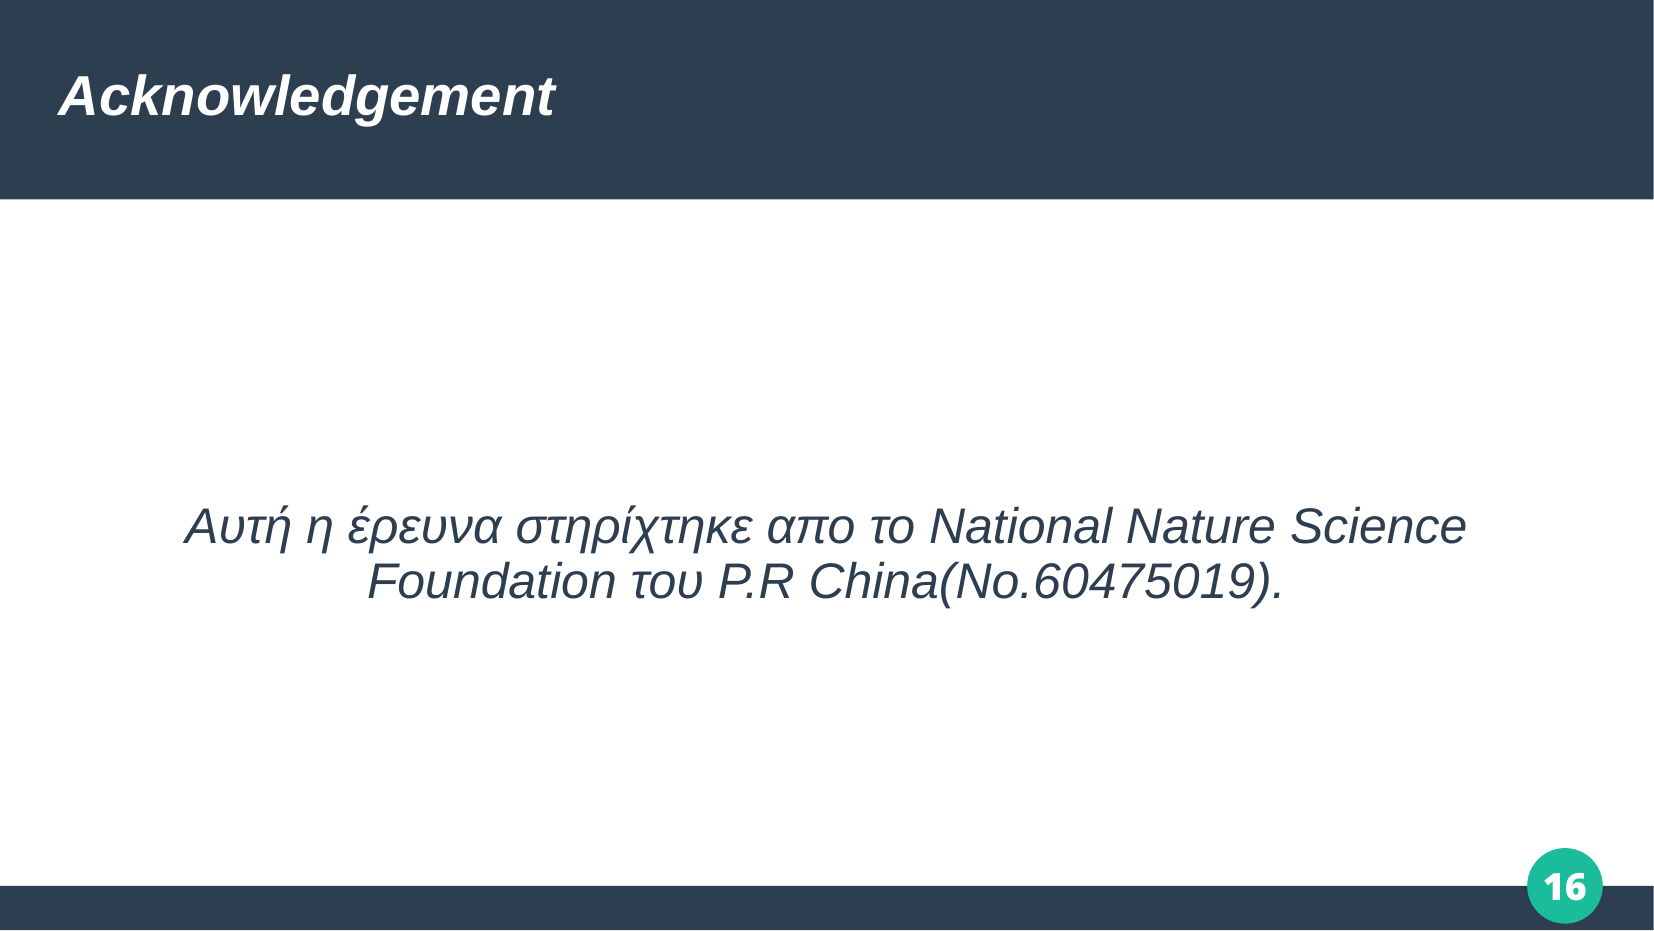

# Acknowledgement
Αυτή η έρευνα στηρίχτηκε απο το National Nature Science Foundation του P.R China(No.60475019).